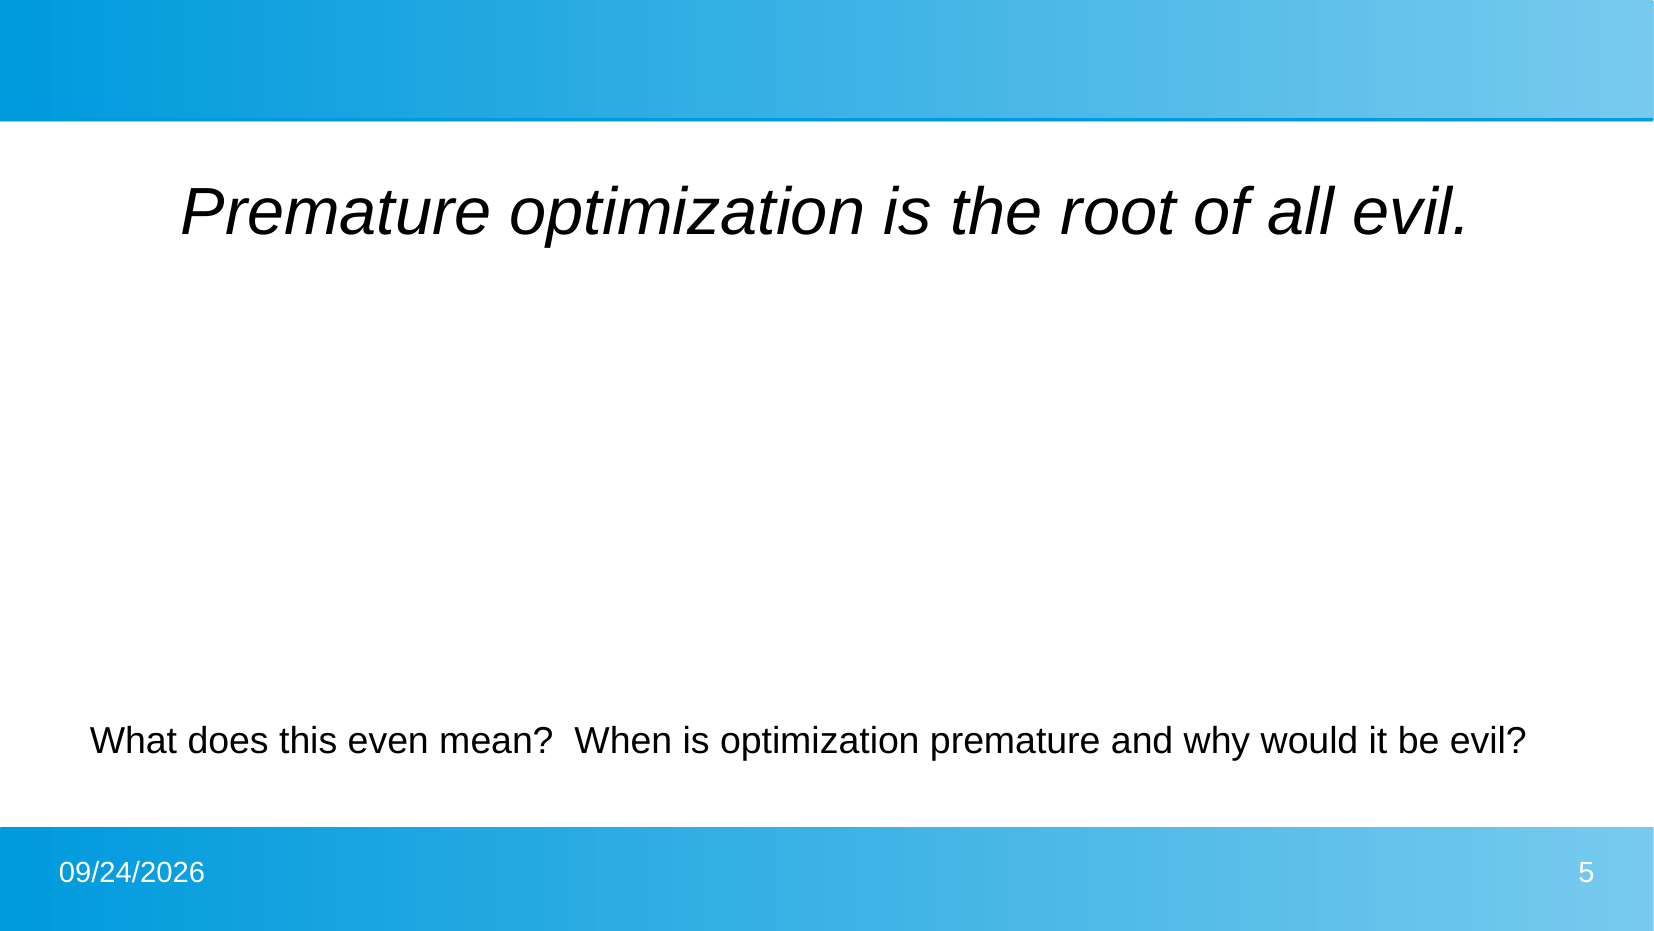

# Premature optimization is the root of all evil.
What does this even mean? When is optimization premature and why would it be evil?
5